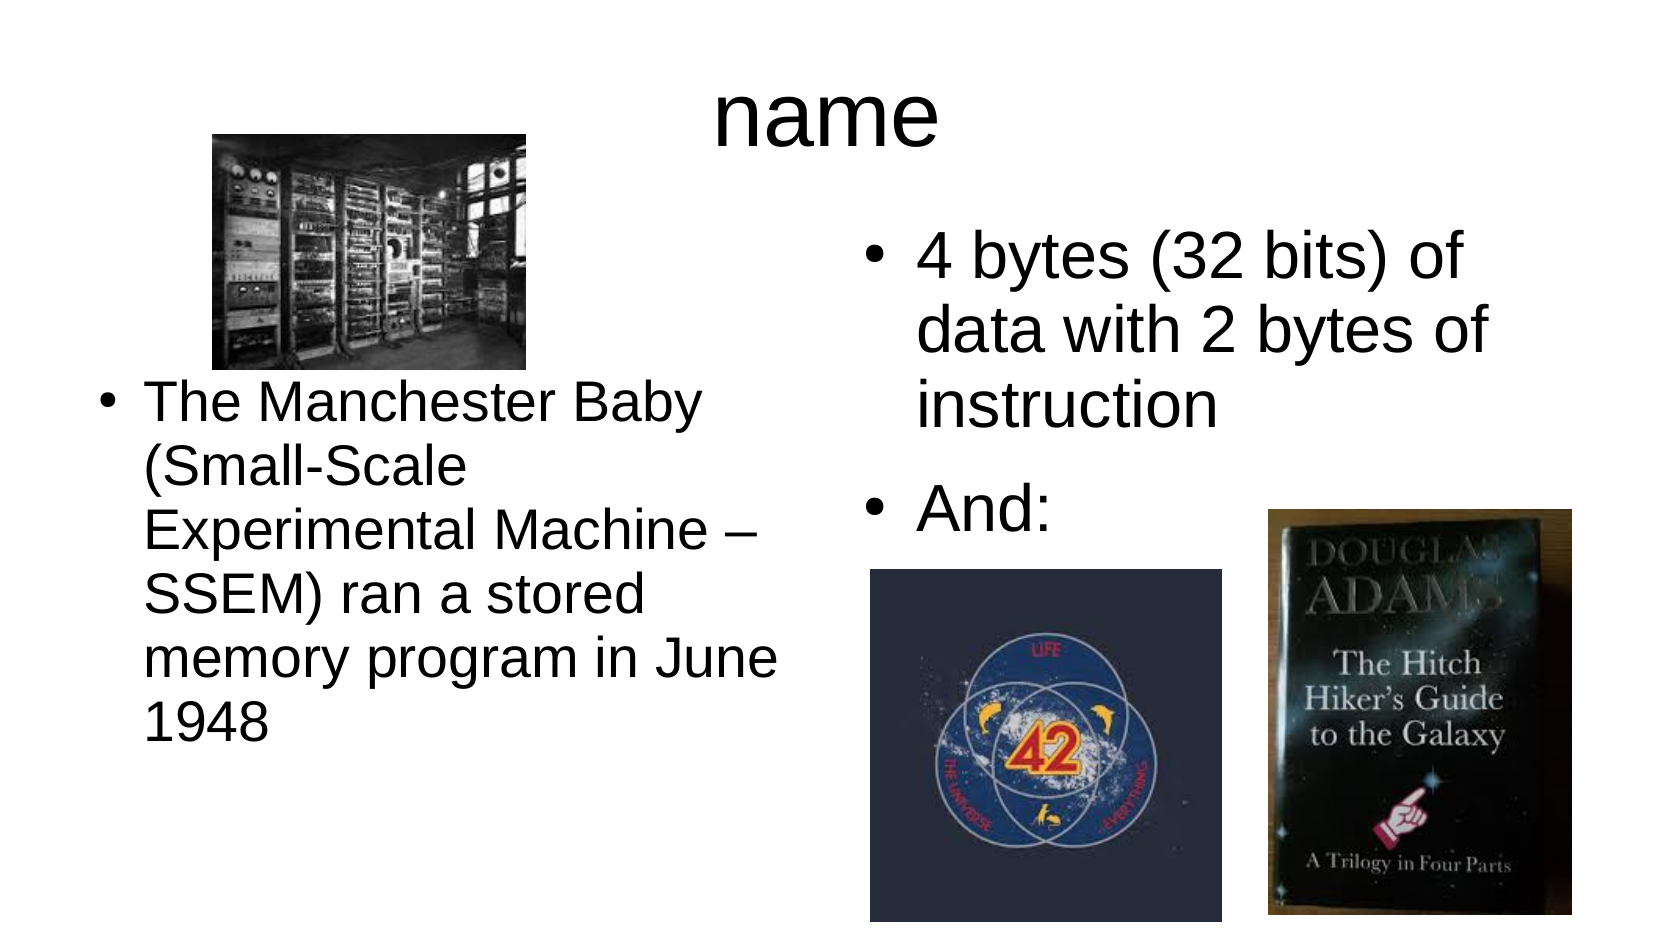

# name
4 bytes (32 bits) of data with 2 bytes of instruction
And:
The Manchester Baby (Small-Scale Experimental Machine – SSEM) ran a stored memory program in June 1948